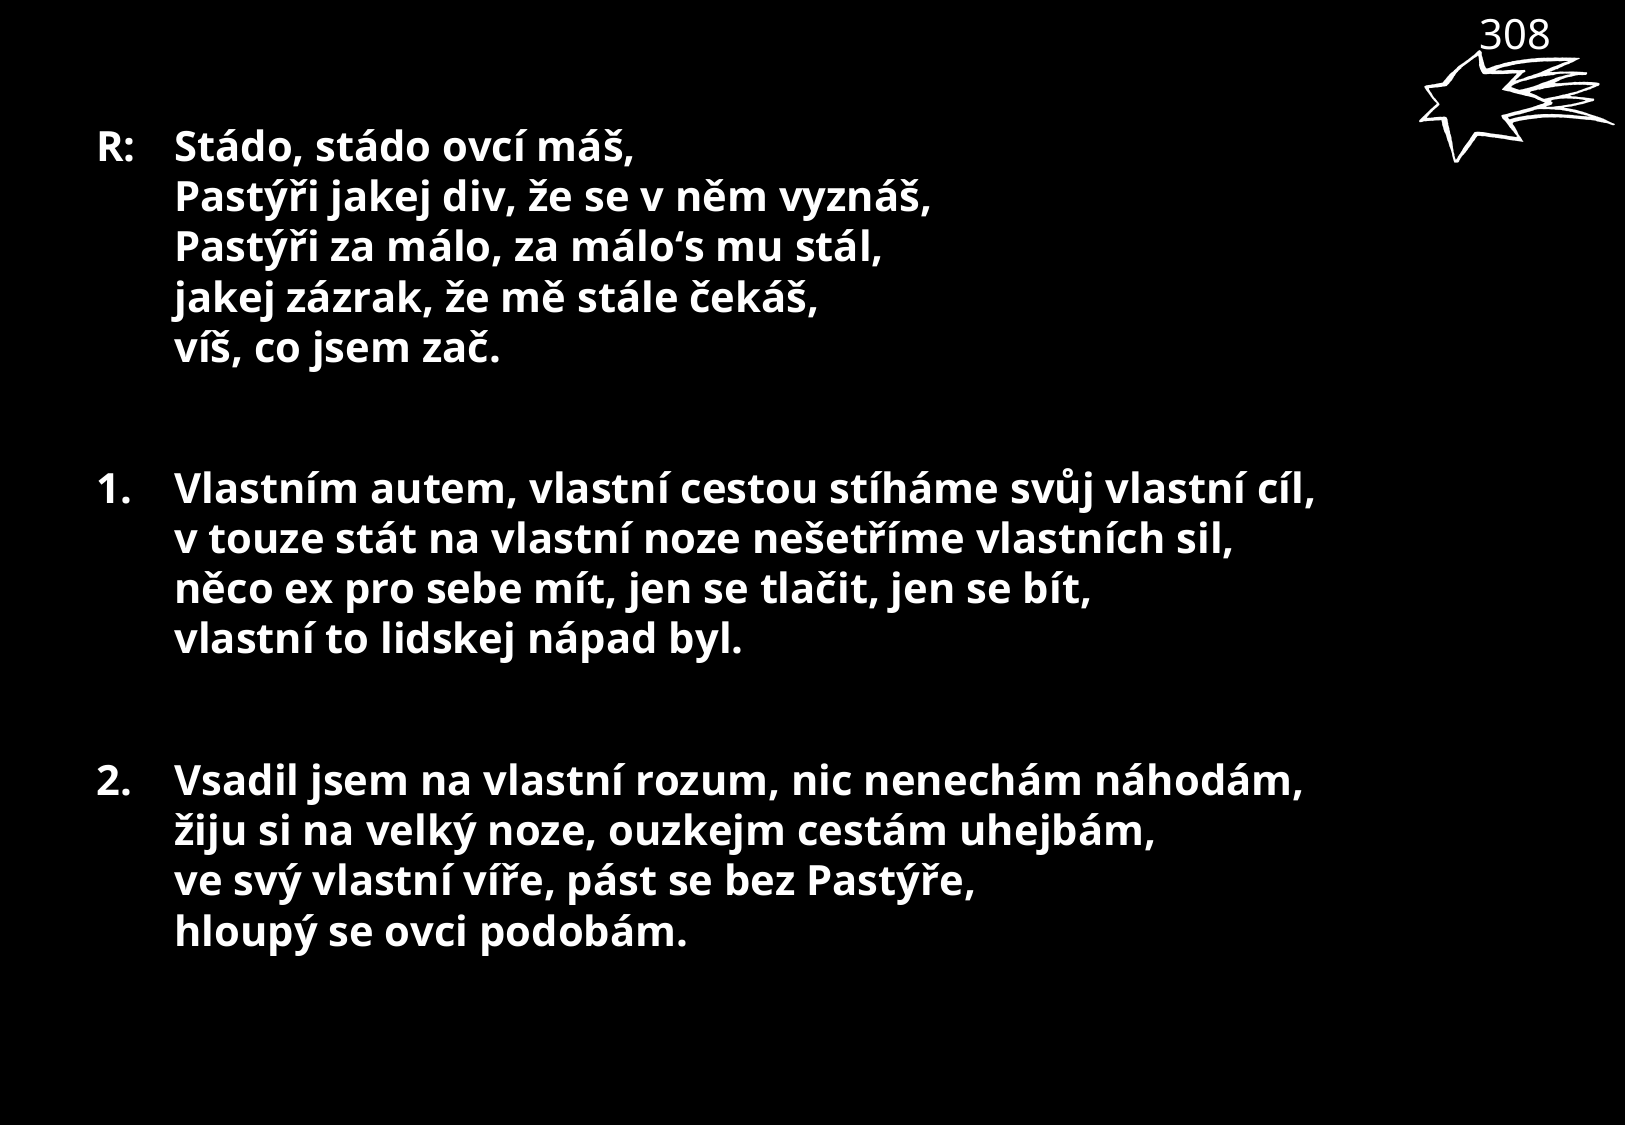

308
# R: 	Stádo, stádo ovcí máš, Pastýři jakej div, že se v něm vyznáš, Pastýři za málo, za málo‘s mu stál, jakej zázrak, že mě stále čekáš, víš, co jsem zač.
1. 	Vlastním autem, vlastní cestou stíháme svůj vlastní cíl,
v touze stát na vlastní noze nešetříme vlastních sil,
něco ex pro sebe mít, jen se tlačit, jen se bít,
vlastní to lidskej nápad byl.
2. 	Vsadil jsem na vlastní rozum, nic nenechám náhodám,
žiju si na velký noze, ouzkejm cestám uhejbám,
ve svý vlastní víře, pást se bez Pastýře,
hloupý se ovci podobám.